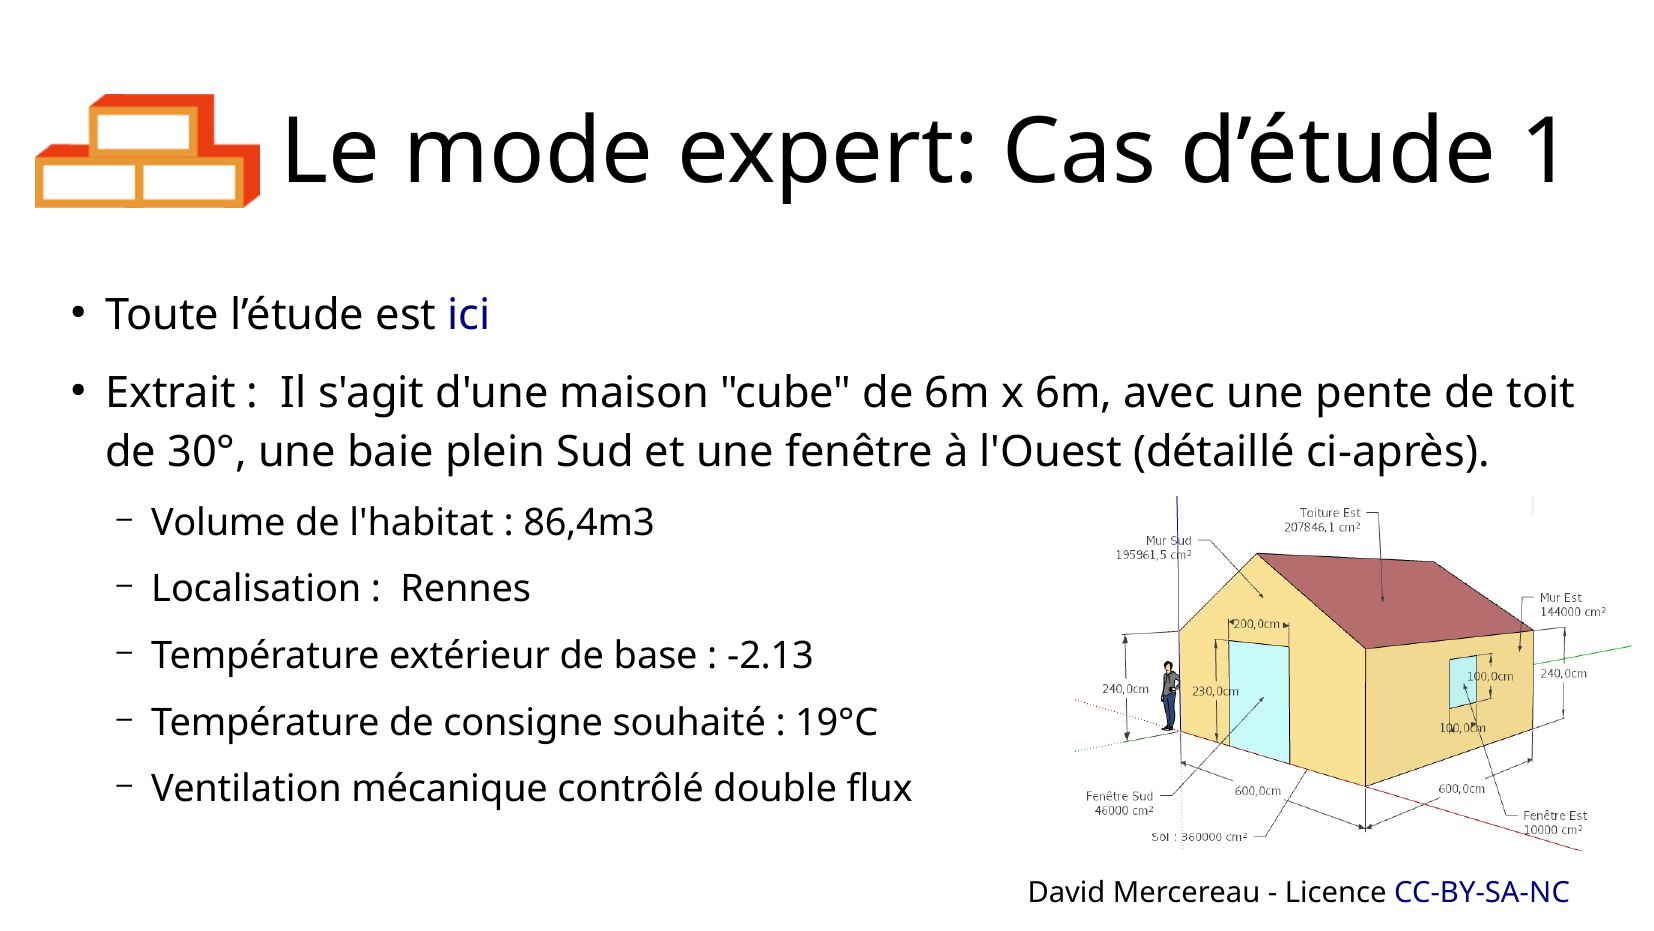

# Le mode expert: Cas d’étude 1
Toute l’étude est ici
Extrait : Il s'agit d'une maison "cube" de 6m x 6m, avec une pente de toit de 30°, une baie plein Sud et une fenêtre à l'Ouest (détaillé ci-après).
Volume de l'habitat : 86,4m3
Localisation : Rennes
Température extérieur de base : -2.13
Température de consigne souhaité : 19°C
Ventilation mécanique contrôlé double flux